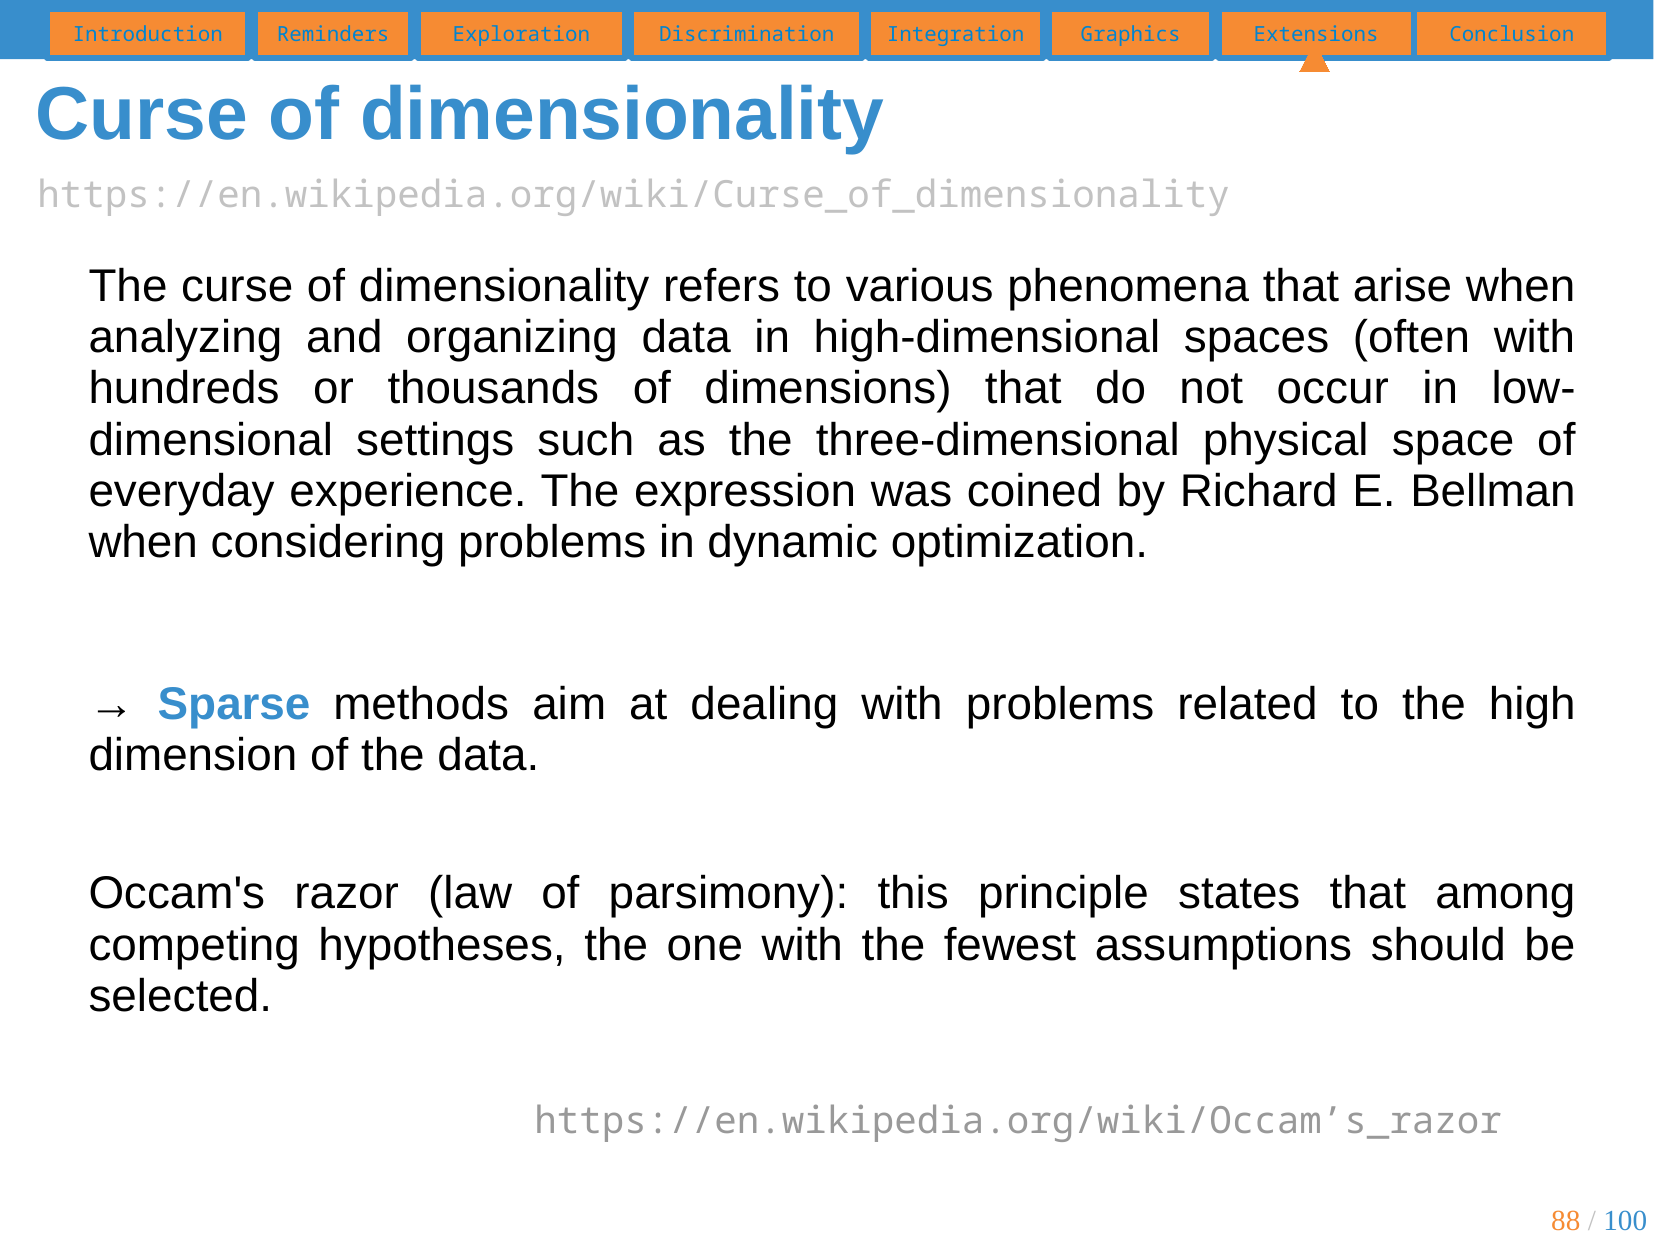

# Curse of dimensionality
https://en.wikipedia.org/wiki/Curse_of_dimensionality
The curse of dimensionality refers to various phenomena that arise when analyzing and organizing data in high-dimensional spaces (often with hundreds or thousands of dimensions) that do not occur in low-dimensional settings such as the three-dimensional physical space of everyday experience. The expression was coined by Richard E. Bellman when considering problems in dynamic optimization.
→ Sparse methods aim at dealing with problems related to the high dimension of the data.
Occam's razor (law of parsimony): this principle states that among competing hypotheses, the one with the fewest assumptions should be selected.
https://en.wikipedia.org/wiki/Occam’s_razor
88